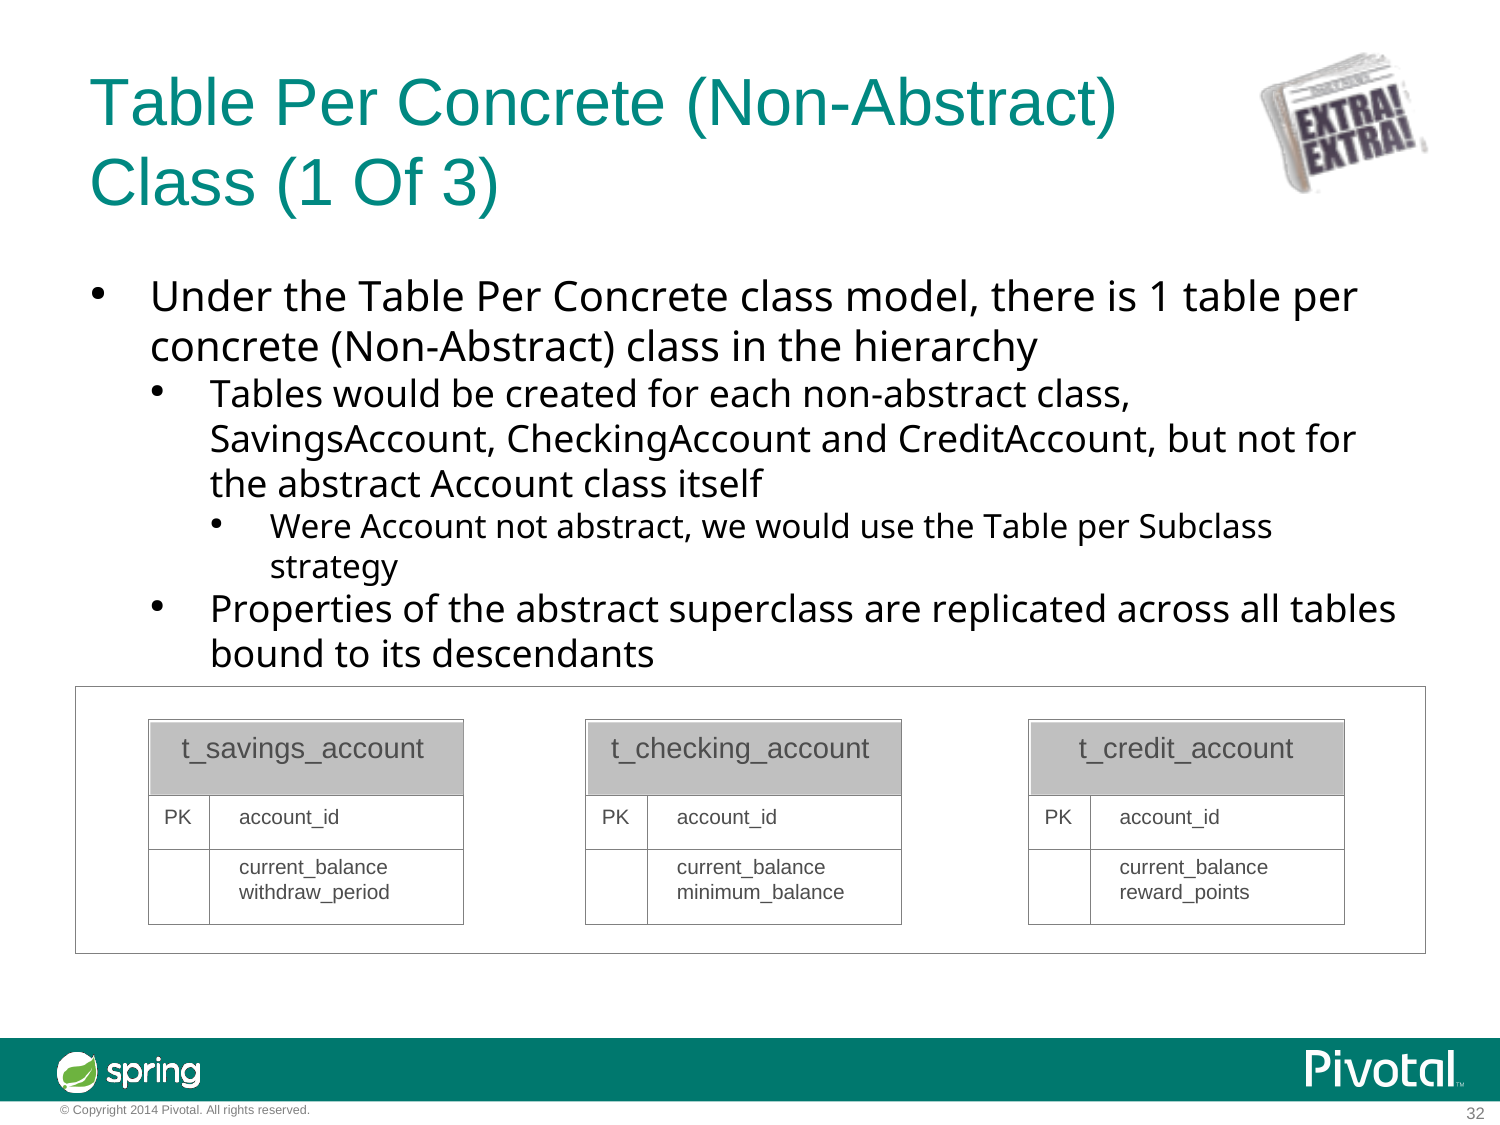

# Table Per Concrete (Non-Abstract) Class (1 Of 3)
Under the Table Per Concrete class model, there is 1 table per concrete (Non-Abstract) class in the hierarchy
Tables would be created for each non-abstract class, SavingsAccount, CheckingAccount and CreditAccount, but not for the abstract Account class itself
Were Account not abstract, we would use the Table per Subclass strategy
Properties of the abstract superclass are replicated across all tables bound to its descendants
 t_savings_account
 t_checking_account
 t_credit_account
PK	account_id
	current_balance
	withdraw_period
PK	account_id
	current_balance
	minimum_balance
PK	account_id
	current_balance
	reward_points